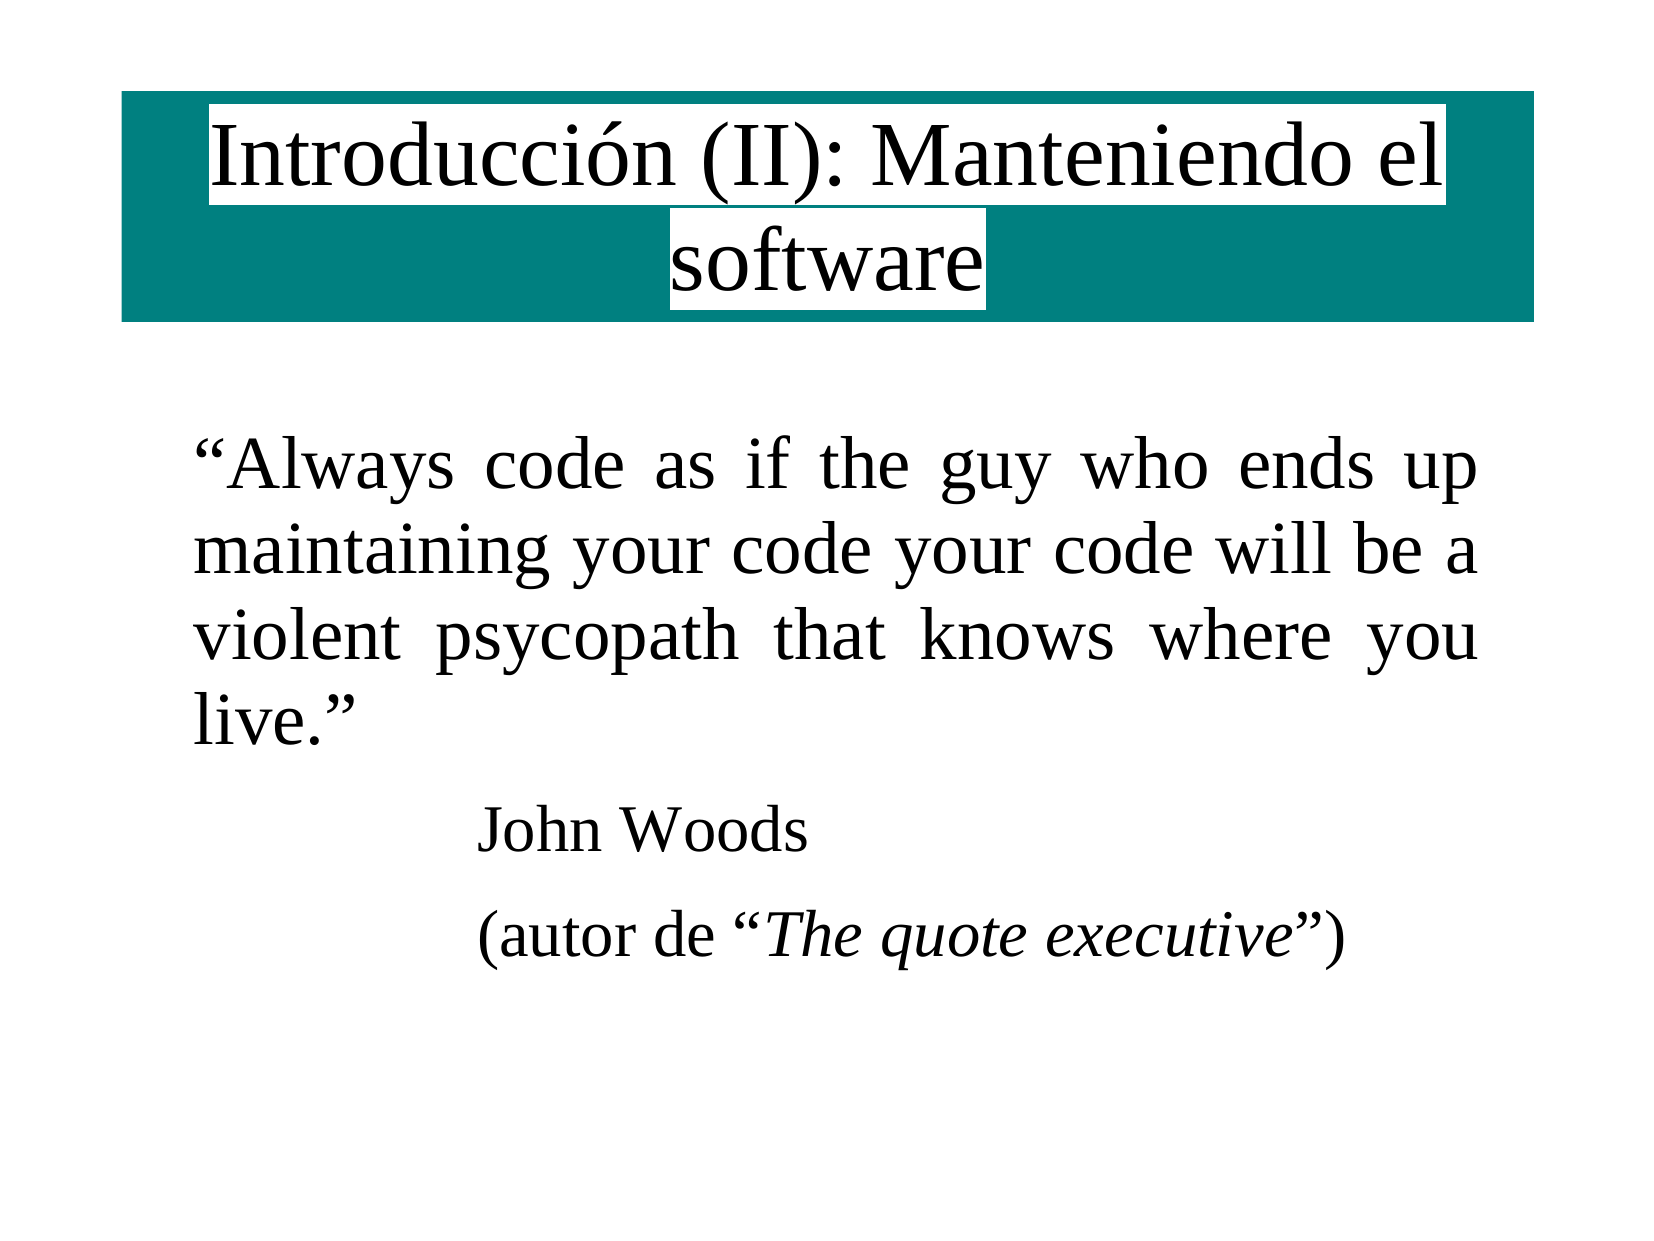

# Introducción (II): Manteniendo el software
“Always code as if the guy who ends up maintaining your code your code will be a violent psycopath that knows where you live.”
John Woods
(autor de “The quote executive”)